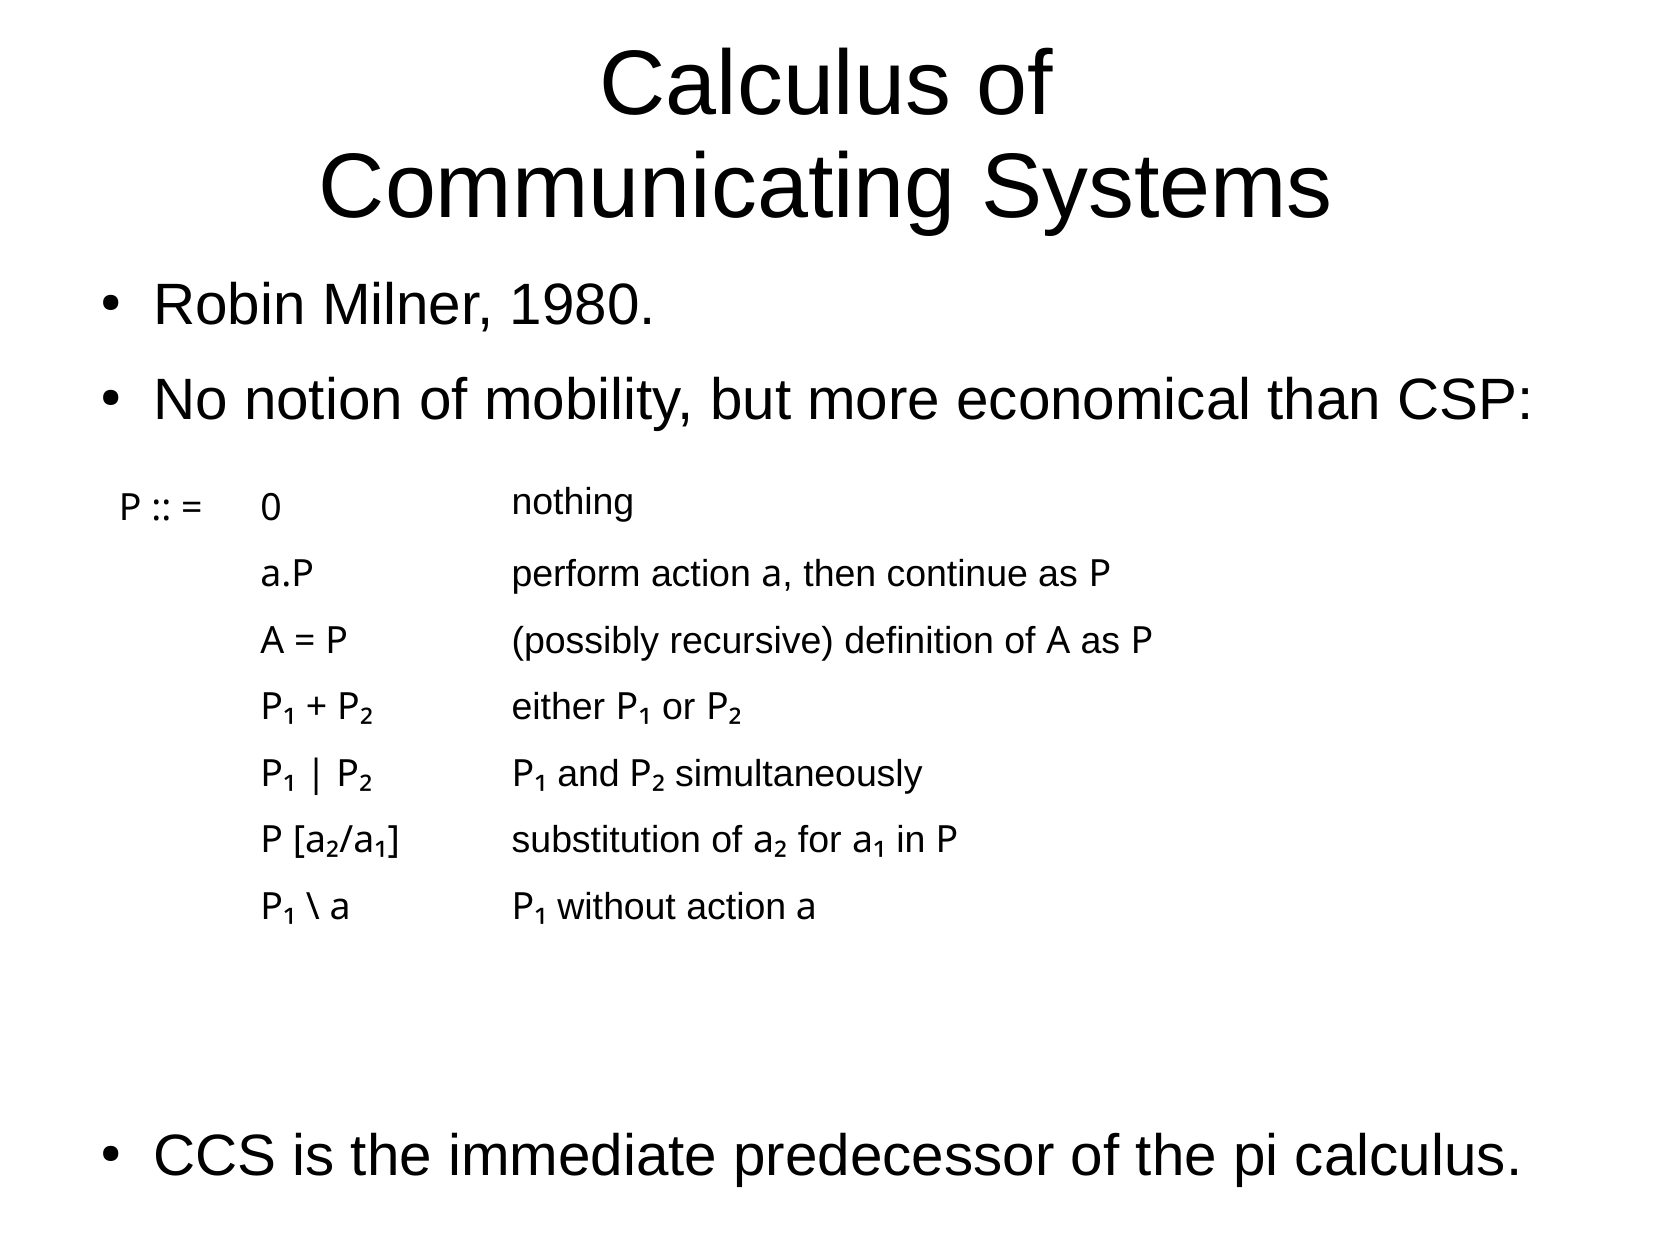

# Calculus of Communicating Systems
Robin Milner, 1980.
No notion of mobility, but more economical than CSP:
CCS is the immediate predecessor of the pi calculus.
| P :: = | 0 | nothing |
| --- | --- | --- |
| | a.P | perform action a, then continue as P |
| | A = P | (possibly recursive) definition of A as P |
| | P₁ + P₂ | either P₁ or P₂ |
| | P₁ | P₂ | P₁ and P₂ simultaneously |
| | P [a₂/a₁] | substitution of a₂ for a₁ in P |
| | P₁ \ a | P₁ without action a |